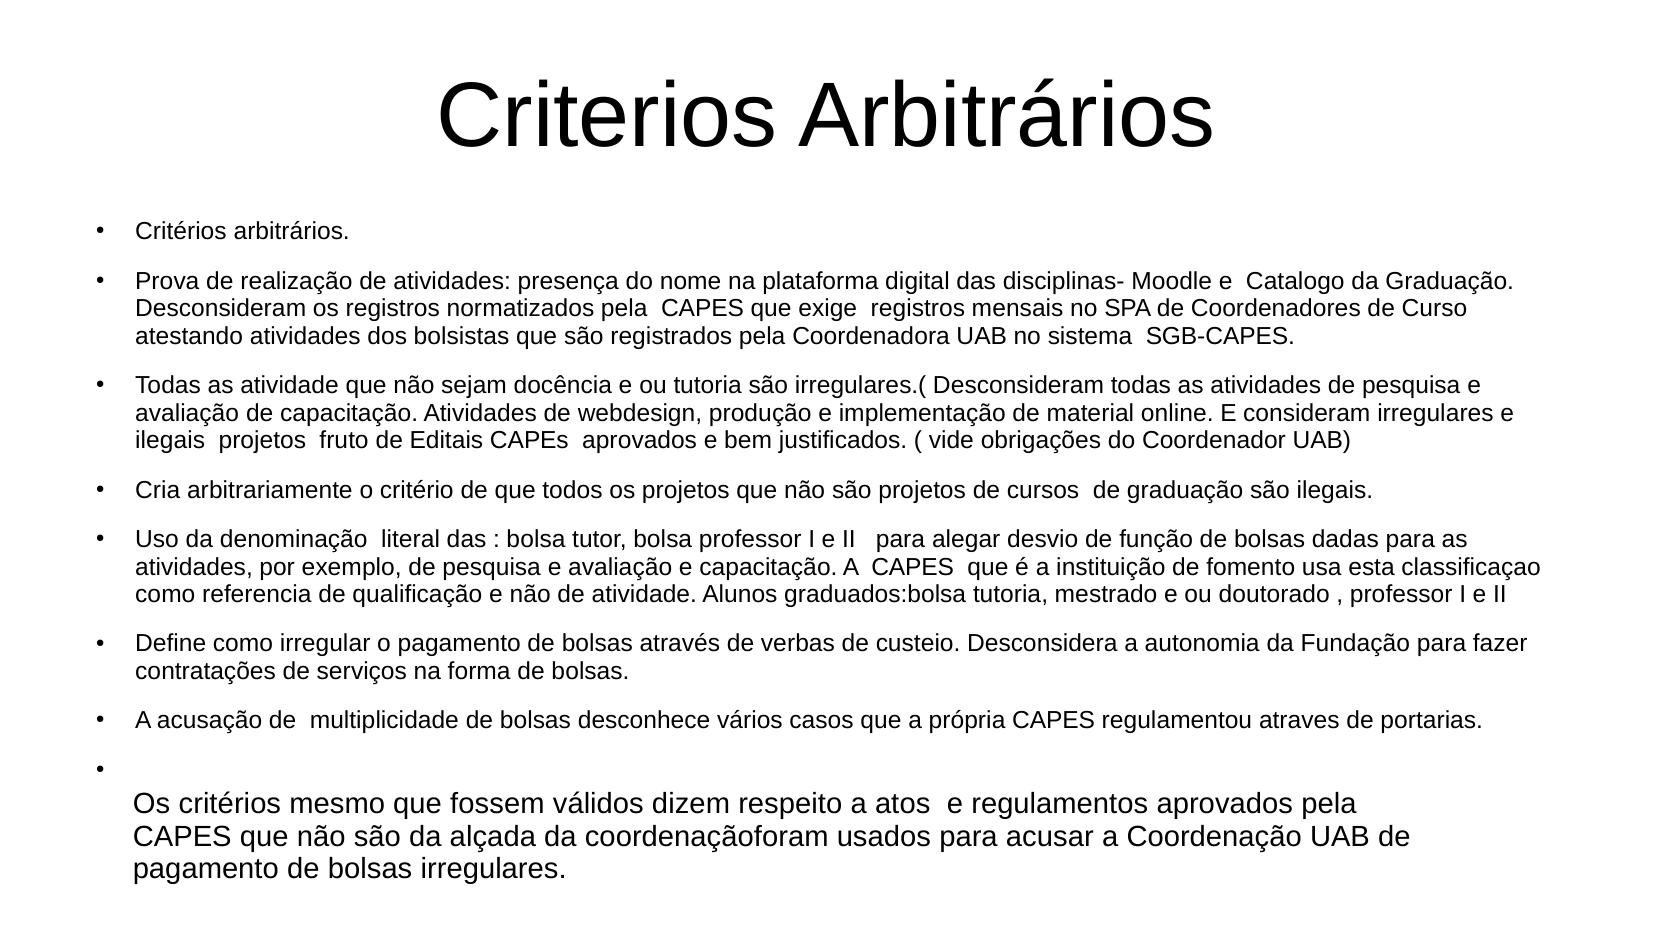

Criterios Arbitrários
# Critérios arbitrários.
Prova de realização de atividades: presença do nome na plataforma digital das disciplinas- Moodle e Catalogo da Graduação. Desconsideram os registros normatizados pela CAPES que exige registros mensais no SPA de Coordenadores de Curso atestando atividades dos bolsistas que são registrados pela Coordenadora UAB no sistema SGB-CAPES.
Todas as atividade que não sejam docência e ou tutoria são irregulares.( Desconsideram todas as atividades de pesquisa e avaliação de capacitação. Atividades de webdesign, produção e implementação de material online. E consideram irregulares e ilegais projetos fruto de Editais CAPEs aprovados e bem justificados. ( vide obrigações do Coordenador UAB)
Cria arbitrariamente o critério de que todos os projetos que não são projetos de cursos de graduação são ilegais.
Uso da denominação literal das : bolsa tutor, bolsa professor I e II para alegar desvio de função de bolsas dadas para as atividades, por exemplo, de pesquisa e avaliação e capacitação. A CAPES que é a instituição de fomento usa esta classificaçao como referencia de qualificação e não de atividade. Alunos graduados:bolsa tutoria, mestrado e ou doutorado , professor I e II
Define como irregular o pagamento de bolsas através de verbas de custeio. Desconsidera a autonomia da Fundação para fazer contratações de serviços na forma de bolsas.
A acusação de multiplicidade de bolsas desconhece vários casos que a própria CAPES regulamentou atraves de portarias.
Os critérios mesmo que fossem válidos dizem respeito a atos e regulamentos aprovados pela CAPES que não são da alçada da coordenaçãoforam usados para acusar a Coordenação UAB de pagamento de bolsas irregulares.